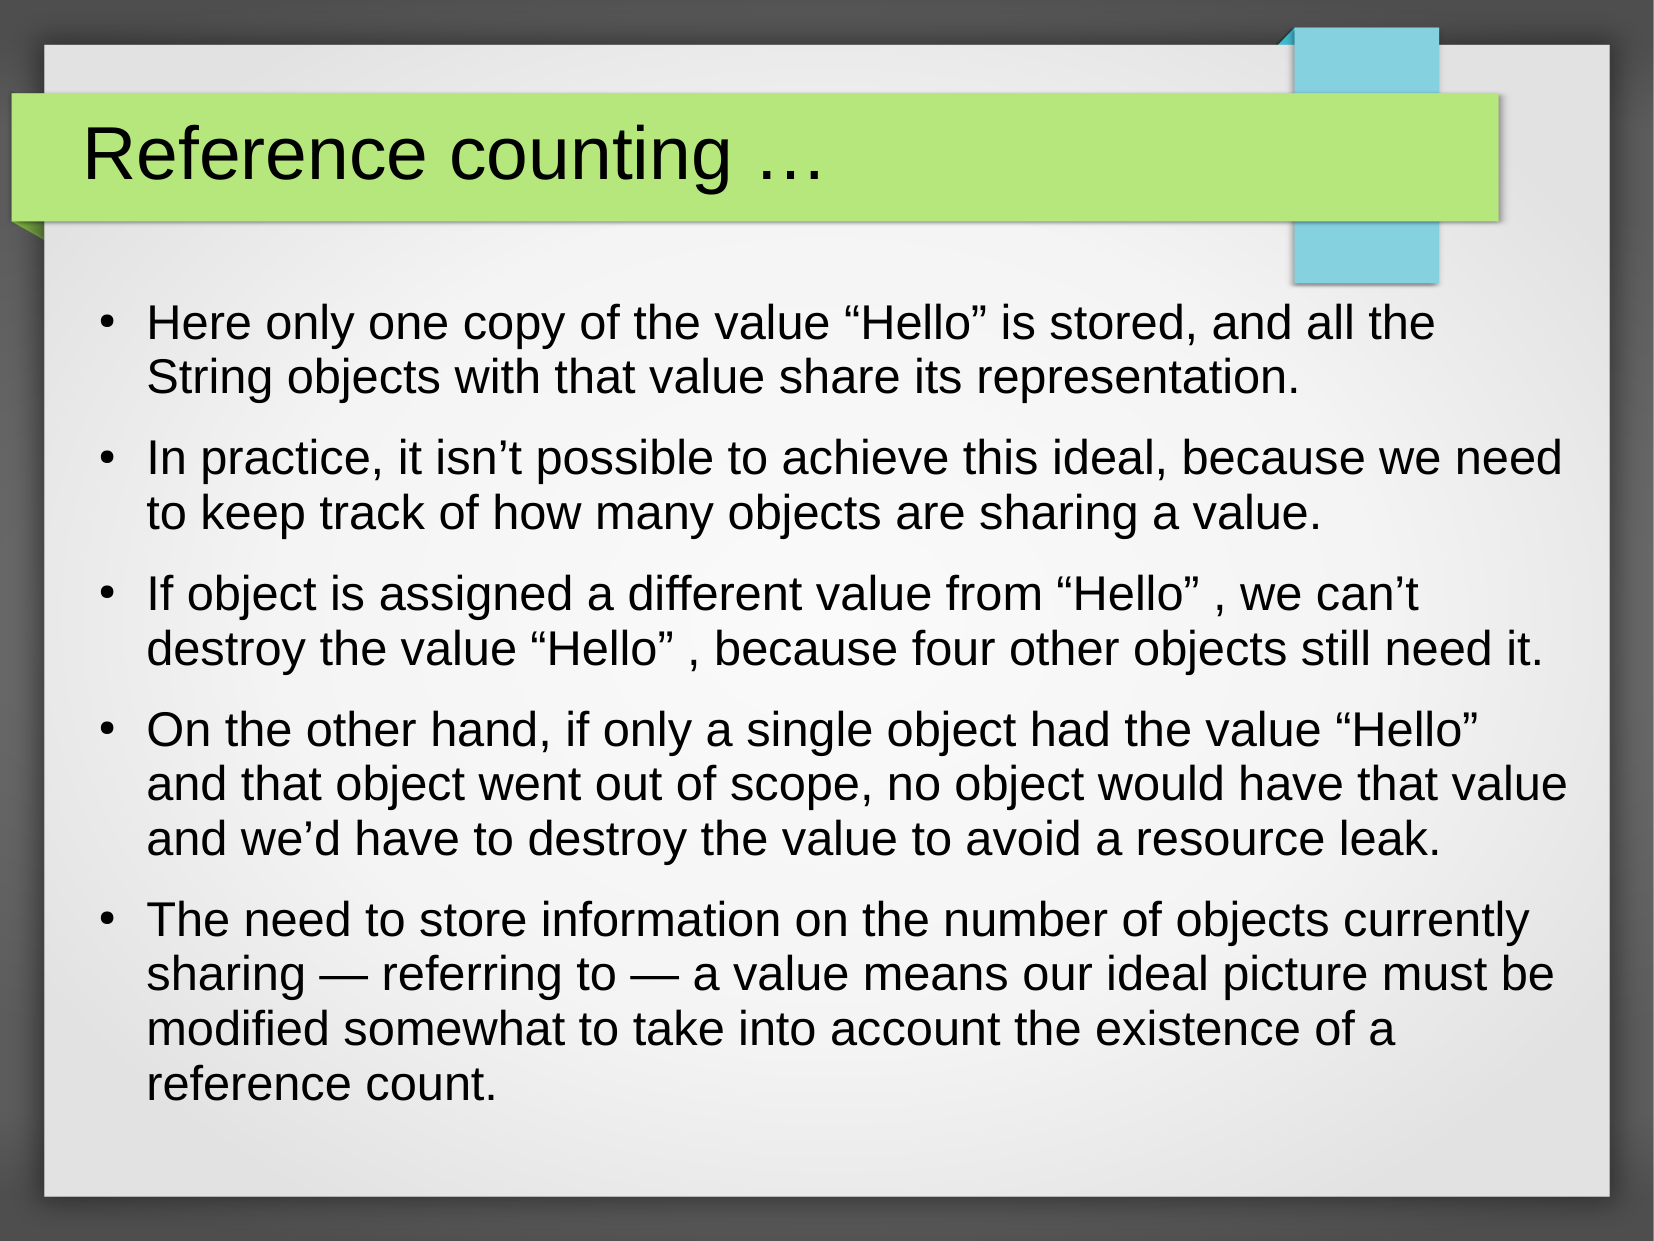

# Reference counting …
Here only one copy of the value “Hello” is stored, and all the String objects with that value share its representation.
In practice, it isn’t possible to achieve this ideal, because we need to keep track of how many objects are sharing a value.
If object is assigned a different value from “Hello” , we can’t destroy the value “Hello” , because four other objects still need it.
On the other hand, if only a single object had the value “Hello” and that object went out of scope, no object would have that value and we’d have to destroy the value to avoid a resource leak.
The need to store information on the number of objects currently sharing — referring to — a value means our ideal picture must be modified somewhat to take into account the existence of a reference count.